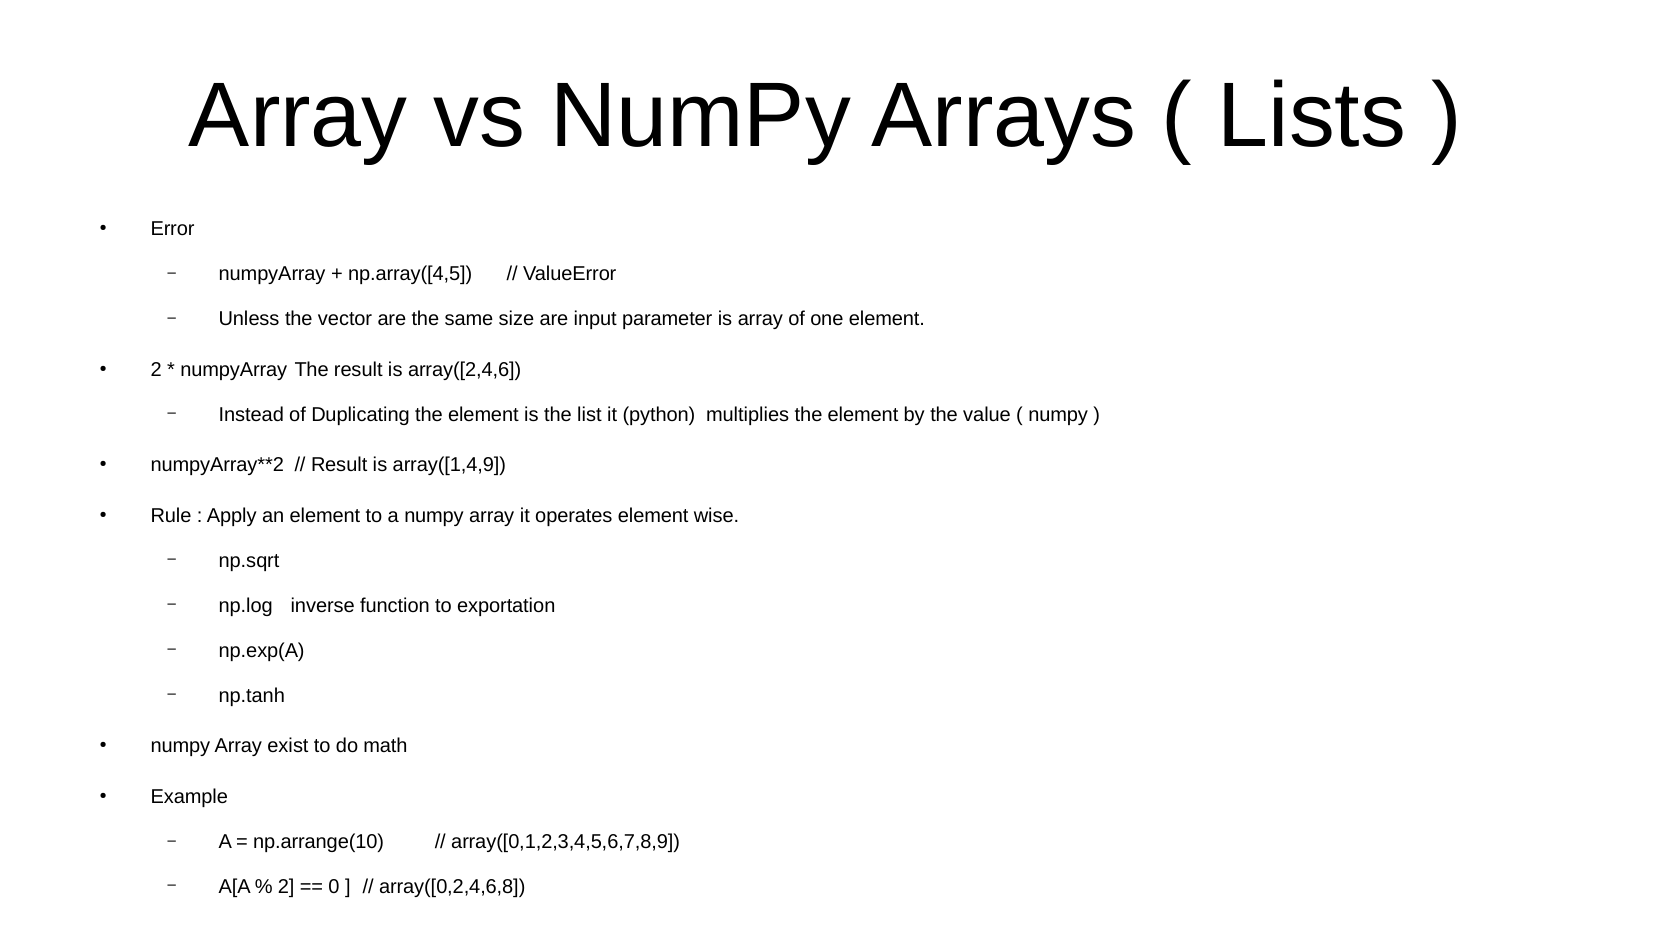

# Array vs NumPy Arrays ( Lists )
Error
numpyArray + np.array([4,5]) 		// ValueError
Unless the vector are the same size are input parameter is array of one element.
2 * numpyArray		The result is array([2,4,6])
Instead of Duplicating the element is the list it (python) multiplies the element by the value ( numpy )
numpyArray**2			// Result is array([1,4,9])
Rule : Apply an element to a numpy array it operates element wise.
np.sqrt
np.log		inverse function to exportation
np.exp(A)
np.tanh
numpy Array exist to do math
Example
A = np.arrange(10)			// array([0,1,2,3,4,5,6,7,8,9])
A[A % 2] == 0 ]				// array([0,2,4,6,8])